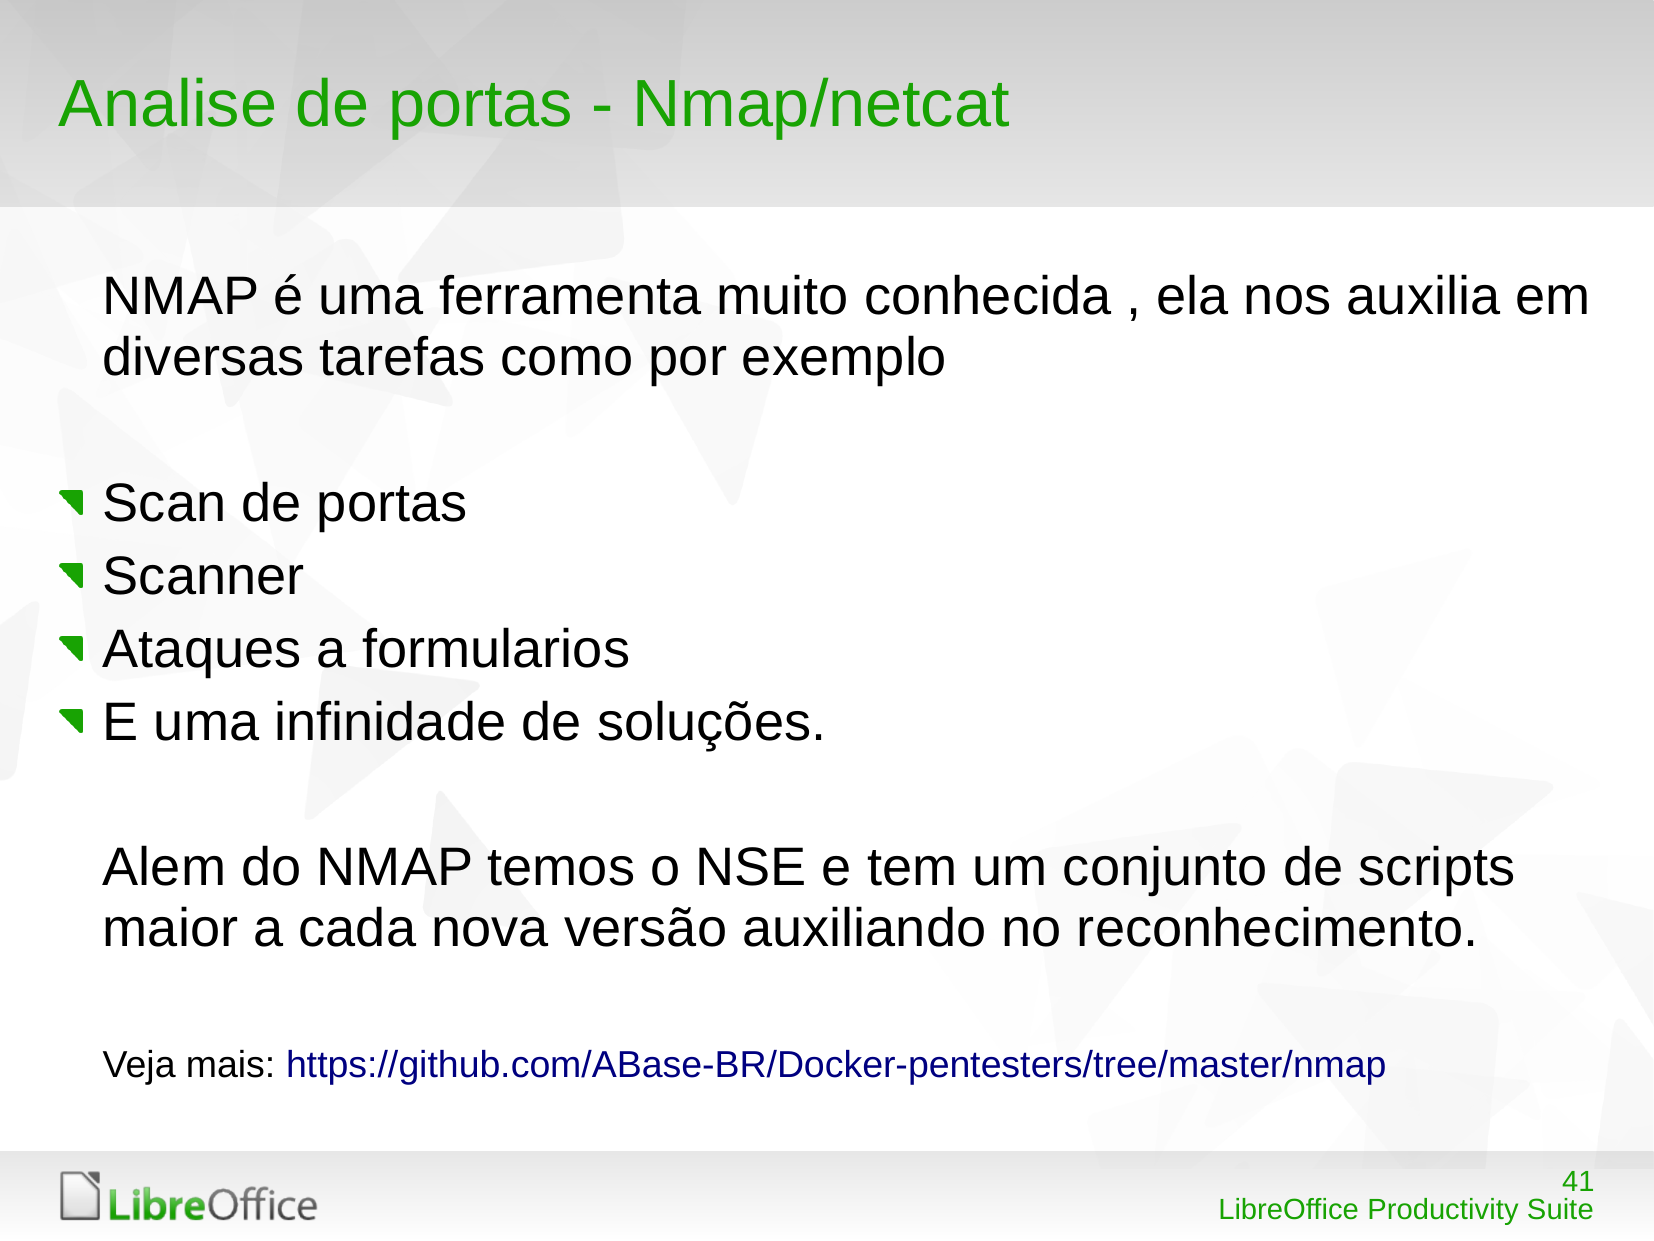

# Analise de portas - Nmap/netcat
NMAP é uma ferramenta muito conhecida , ela nos auxilia em diversas tarefas como por exemplo
Scan de portas
Scanner
Ataques a formularios
E uma infinidade de soluções.
Alem do NMAP temos o NSE e tem um conjunto de scripts maior a cada nova versão auxiliando no reconhecimento.
Veja mais: https://github.com/ABase-BR/Docker-pentesters/tree/master/nmap
41
LibreOffice Productivity Suite